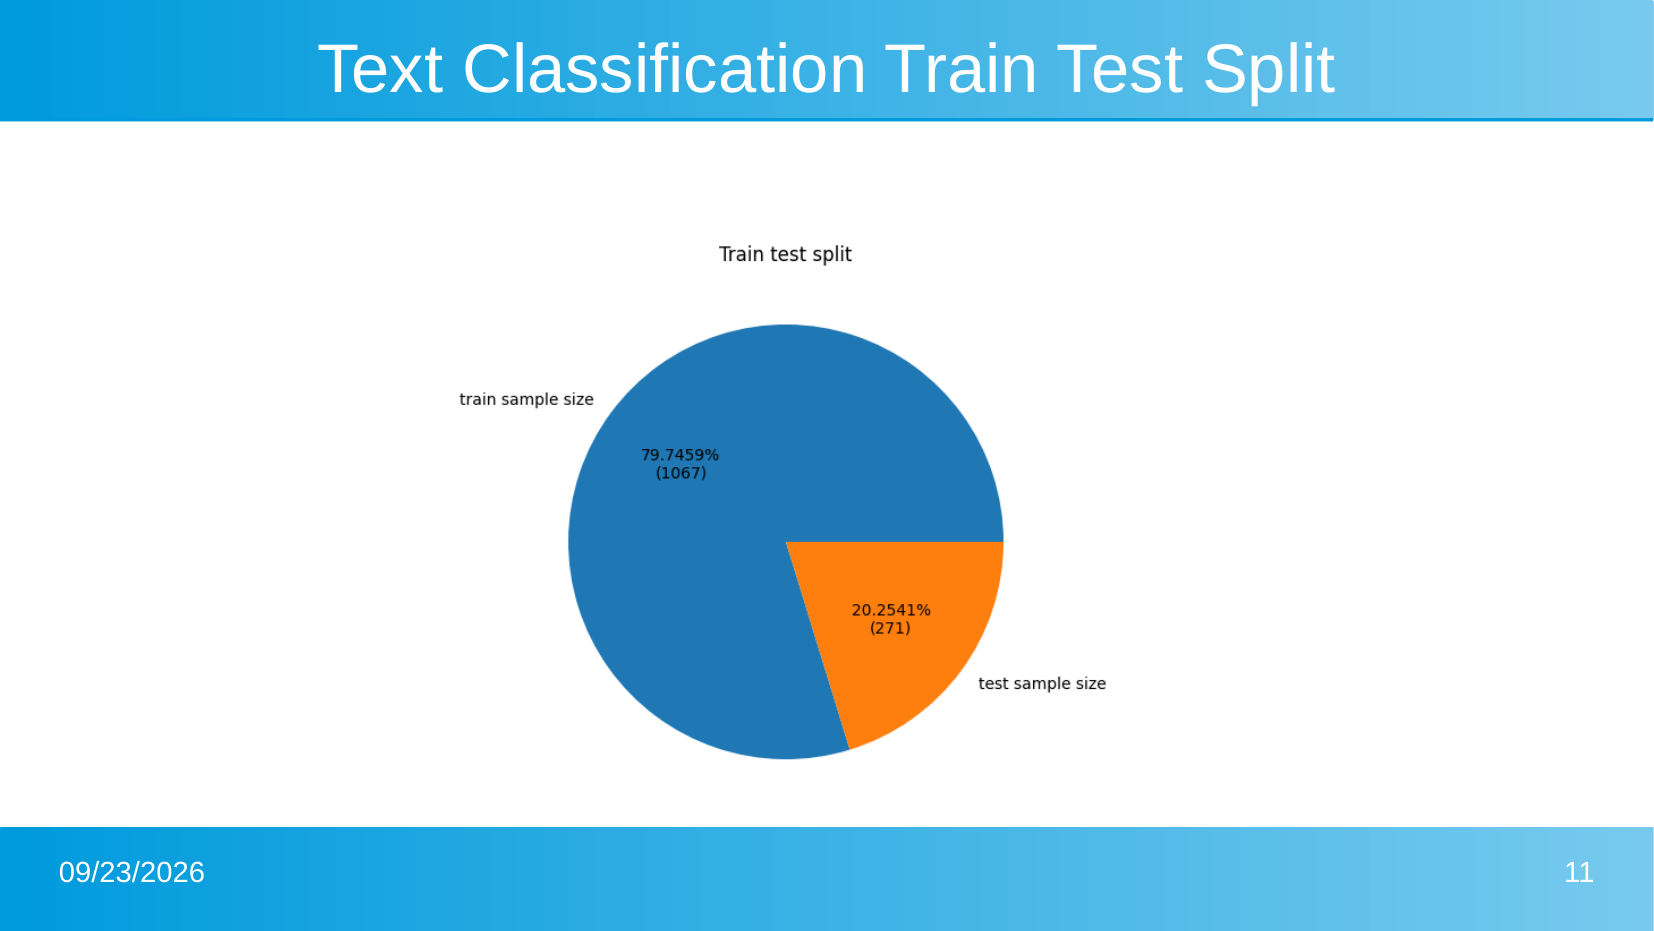

# Text Classification Train Test Split
11